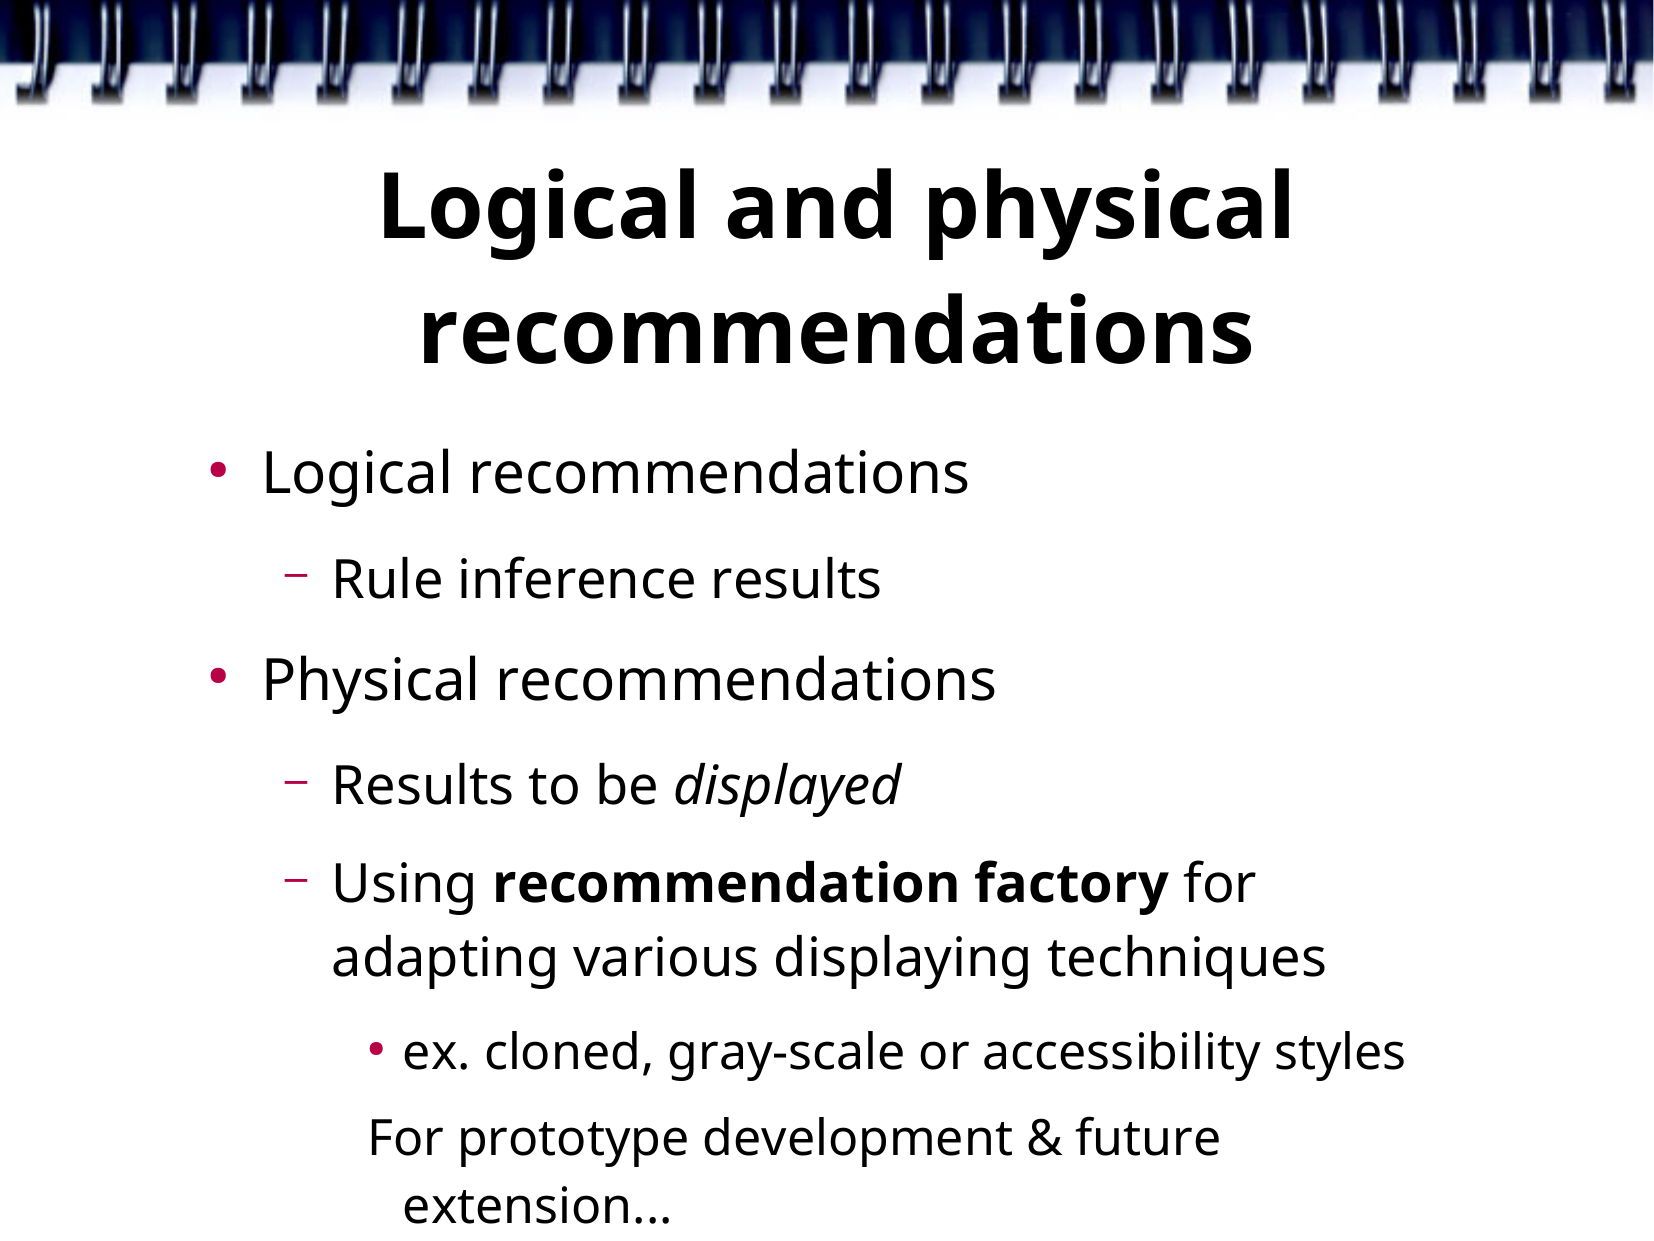

# Logical and physical recommendations
Logical recommendations
Rule inference results
Physical recommendations
Results to be displayed
Using recommendation factory for adapting various displaying techniques
ex. cloned, gray-scale or accessibility styles
For prototype development & future extension...